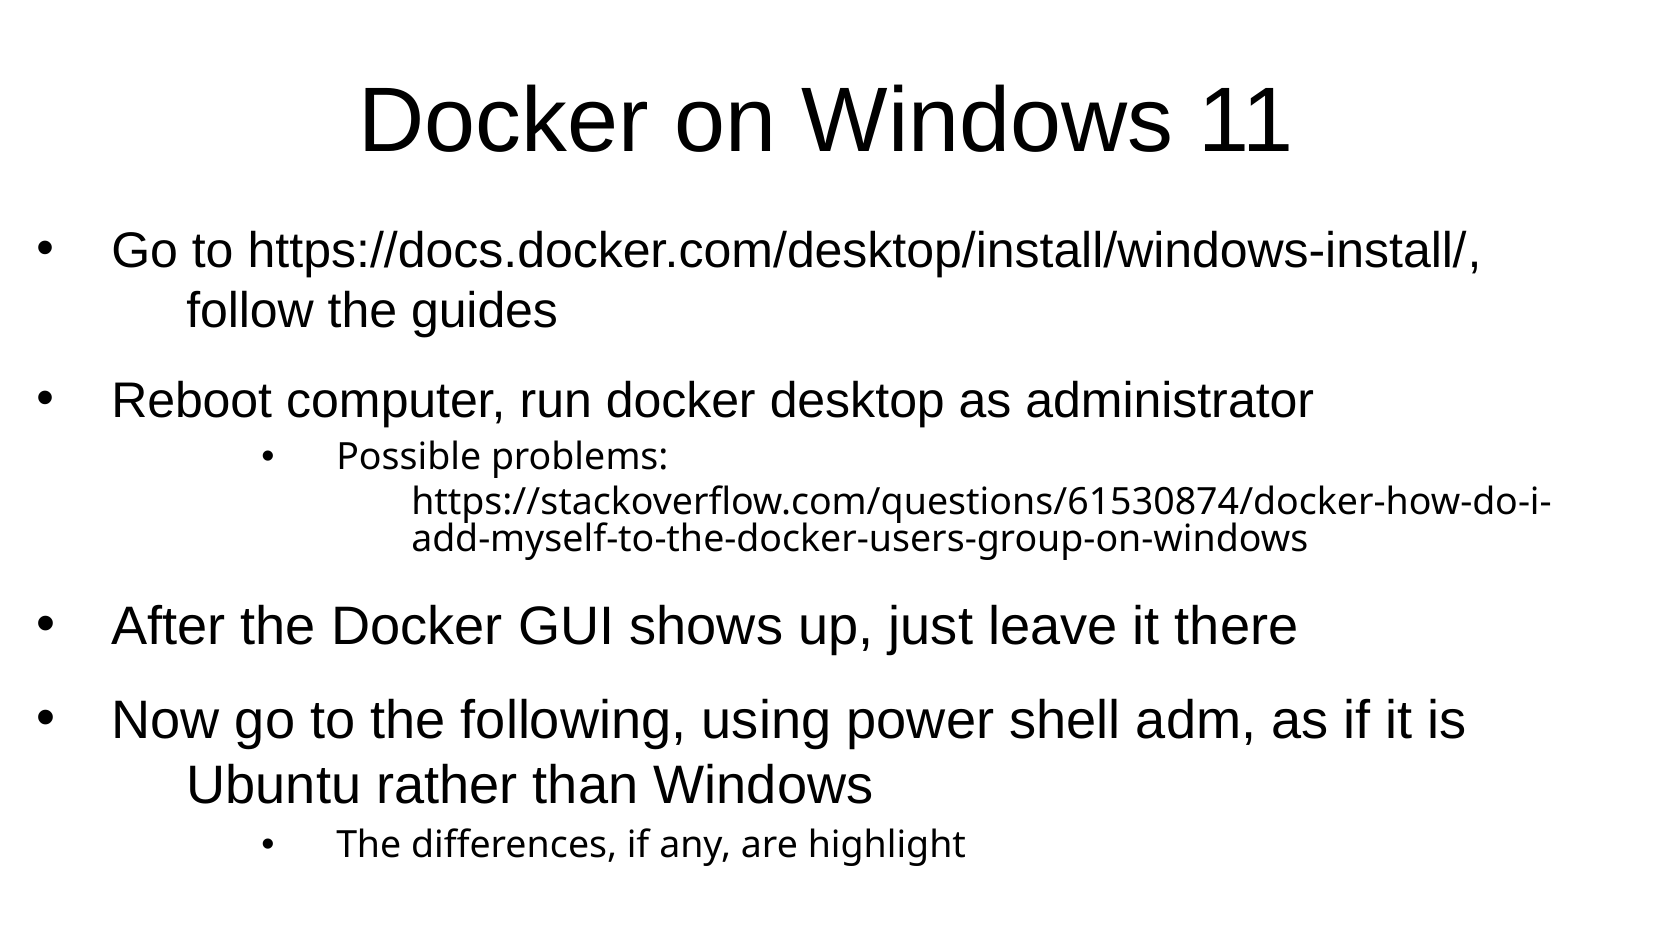

# Docker on Windows 11
Go to https://docs.docker.com/desktop/install/windows-install/, follow the guides
Reboot computer, run docker desktop as administrator
Possible problems: https://stackoverflow.com/questions/61530874/docker-how-do-i-add-myself-to-the-docker-users-group-on-windows
After the Docker GUI shows up, just leave it there
Now go to the following, using power shell adm, as if it is Ubuntu rather than Windows
The differences, if any, are highlight